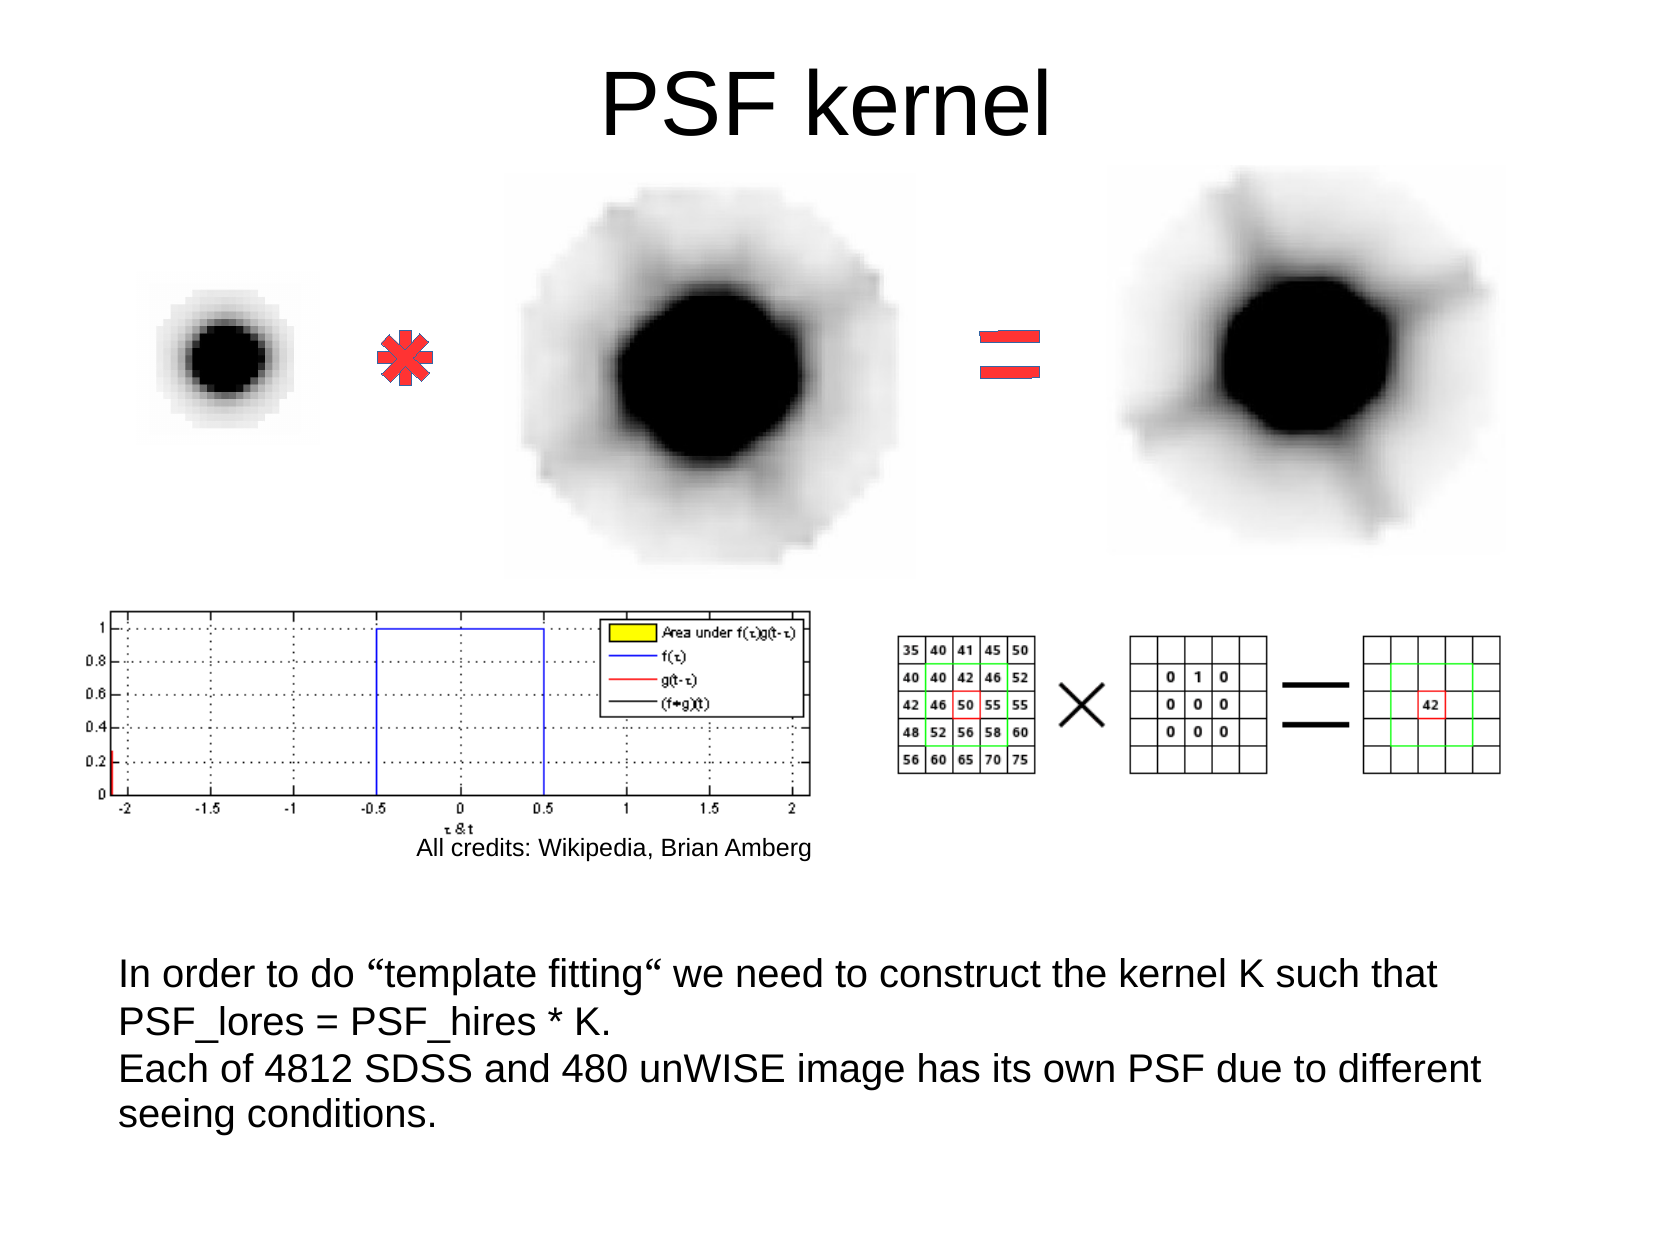

# PSF kernel
All credits: Wikipedia, Brian Amberg
In order to do “template fitting“ we need to construct the kernel K such that PSF_lores = PSF_hires * K.
Each of 4812 SDSS and 480 unWISE image has its own PSF due to different seeing conditions.